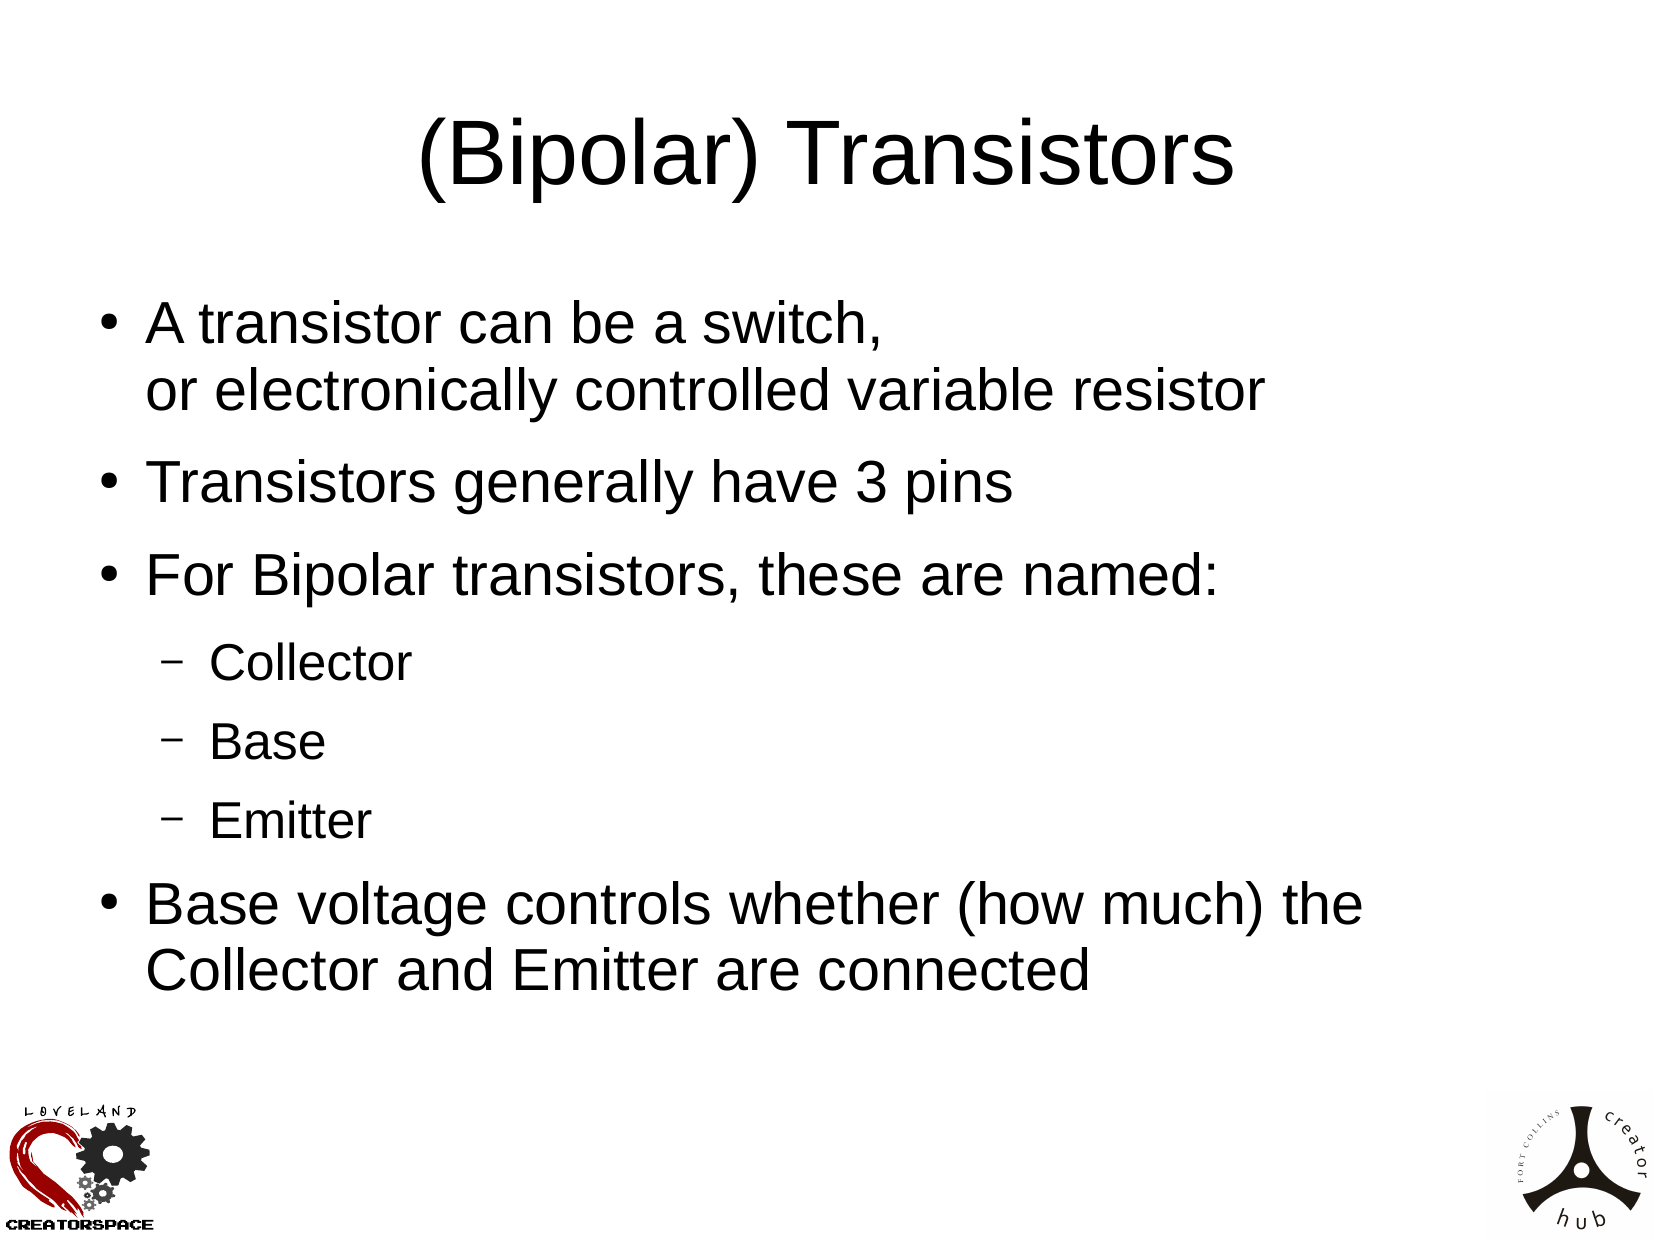

# (Bipolar) Transistors
A transistor can be a switch,
or electronically controlled variable resistor
Transistors generally have 3 pins
For Bipolar transistors, these are named:
Collector
Base
Emitter
Base voltage controls whether (how much) the
Collector and Emitter are connected